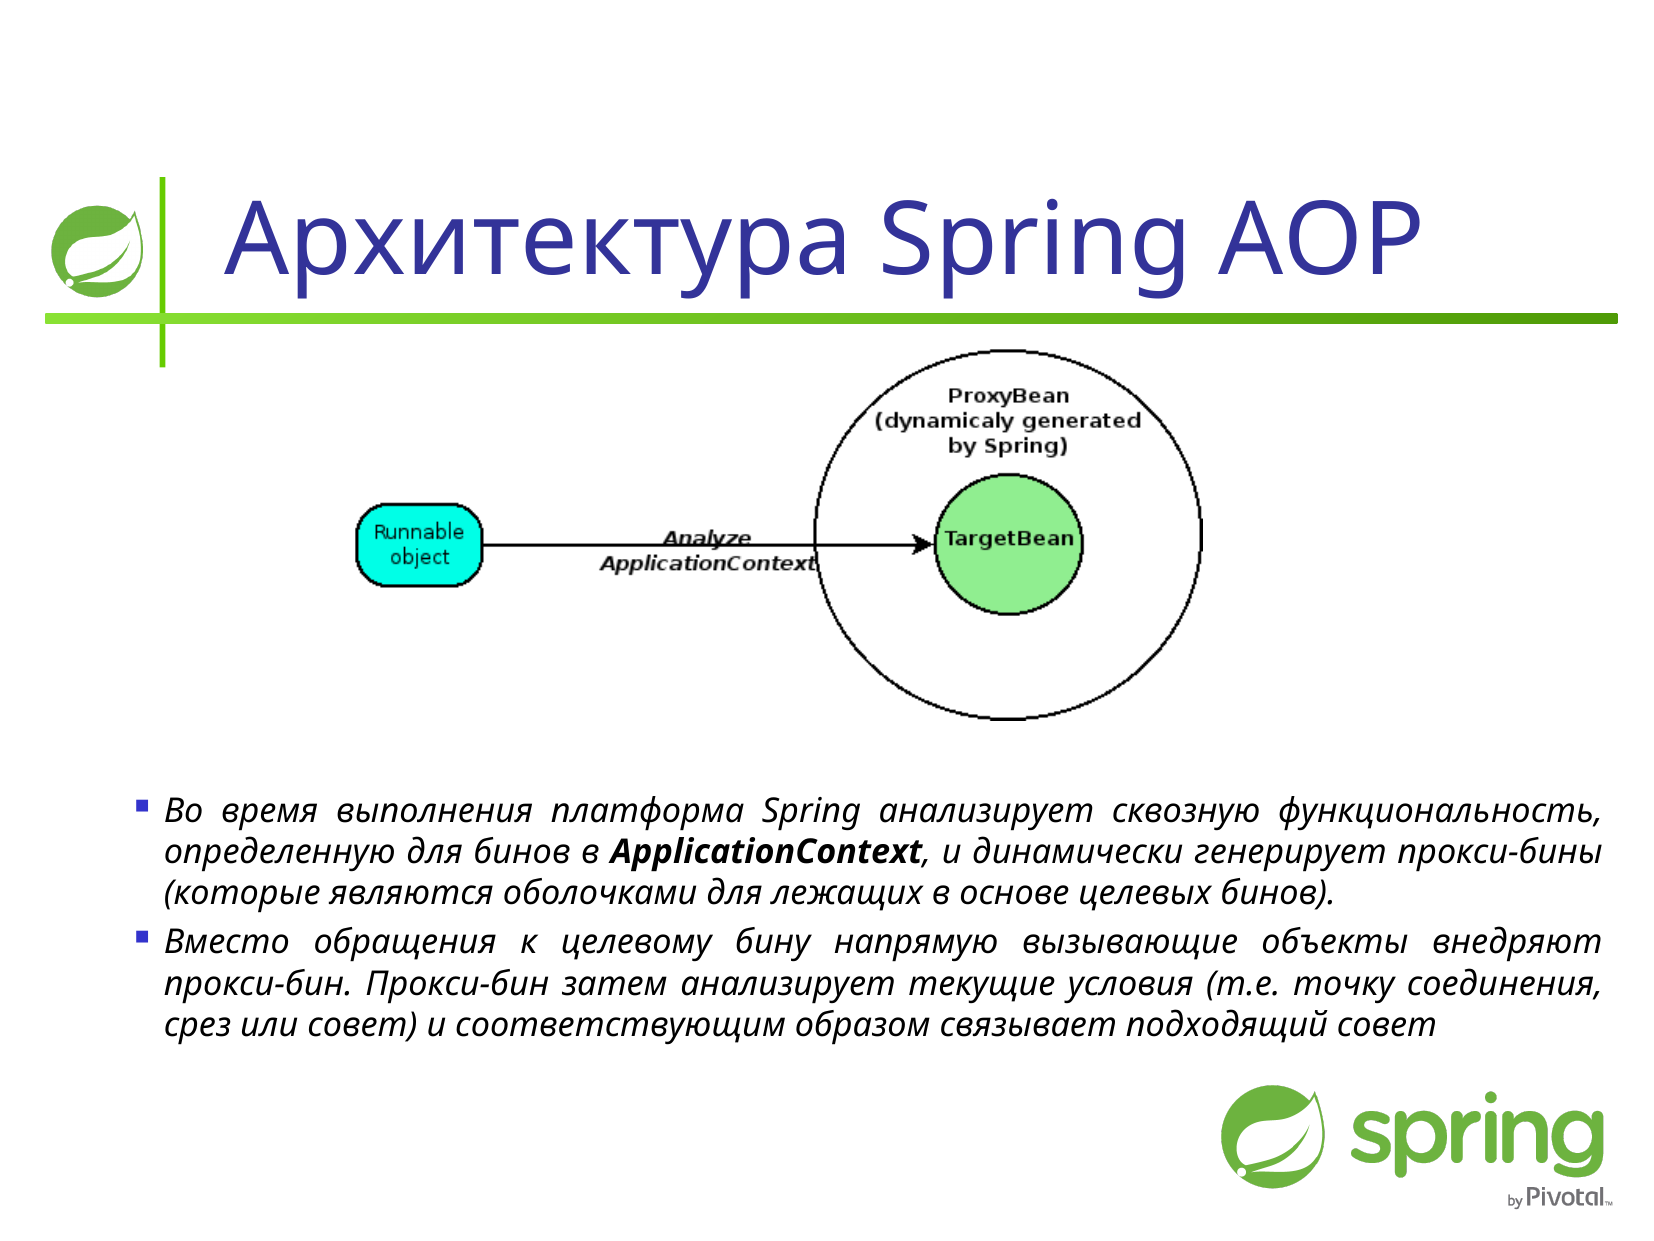

# Архитектура Spring AOP
Во время выполнения платформа Spring анализирует сквозную функциональ­ность, определенную для бинов в ApplicationContext, и динамически генери­рует прокси-бины (которые являются оболочками для лежащих в основе целевых бинов).
Вместо обращения к целевому бину напрямую вызывающие объекты внедряют прокси-бин. Прокси-бин затем анализирует текущие условия (т.е. точку соеди­нения, срез или совет) и соответствующим образом связывает подходящий совет